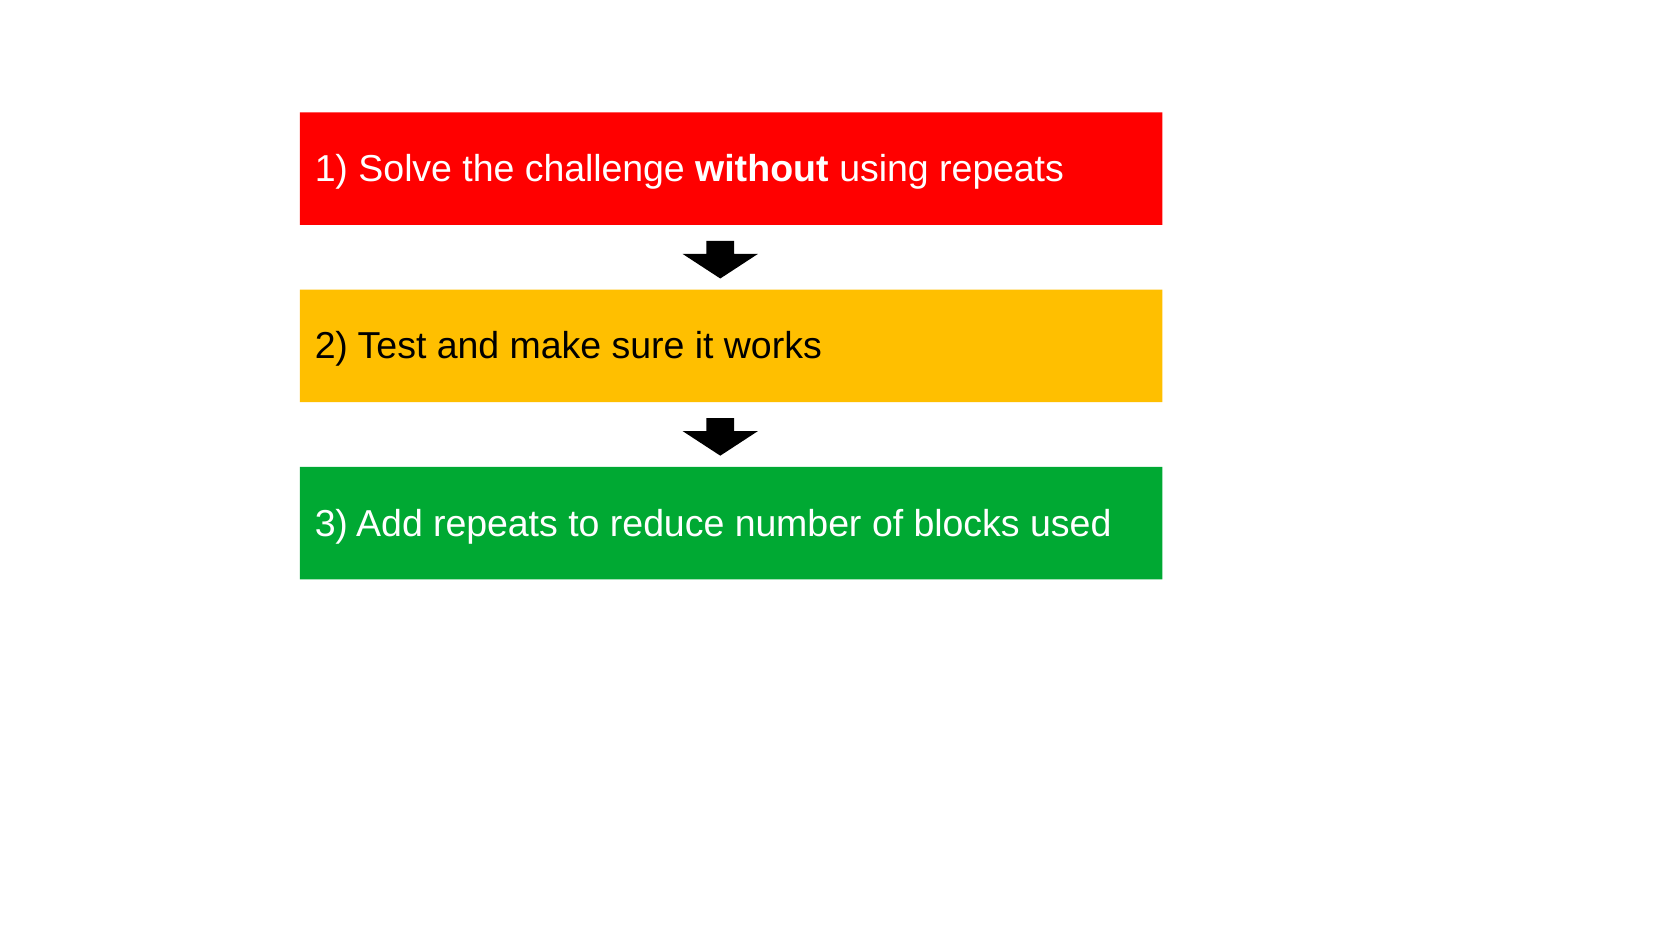

1) Solve the challenge without using repeats
2) Test and make sure it works
3) Add repeats to reduce number of blocks used